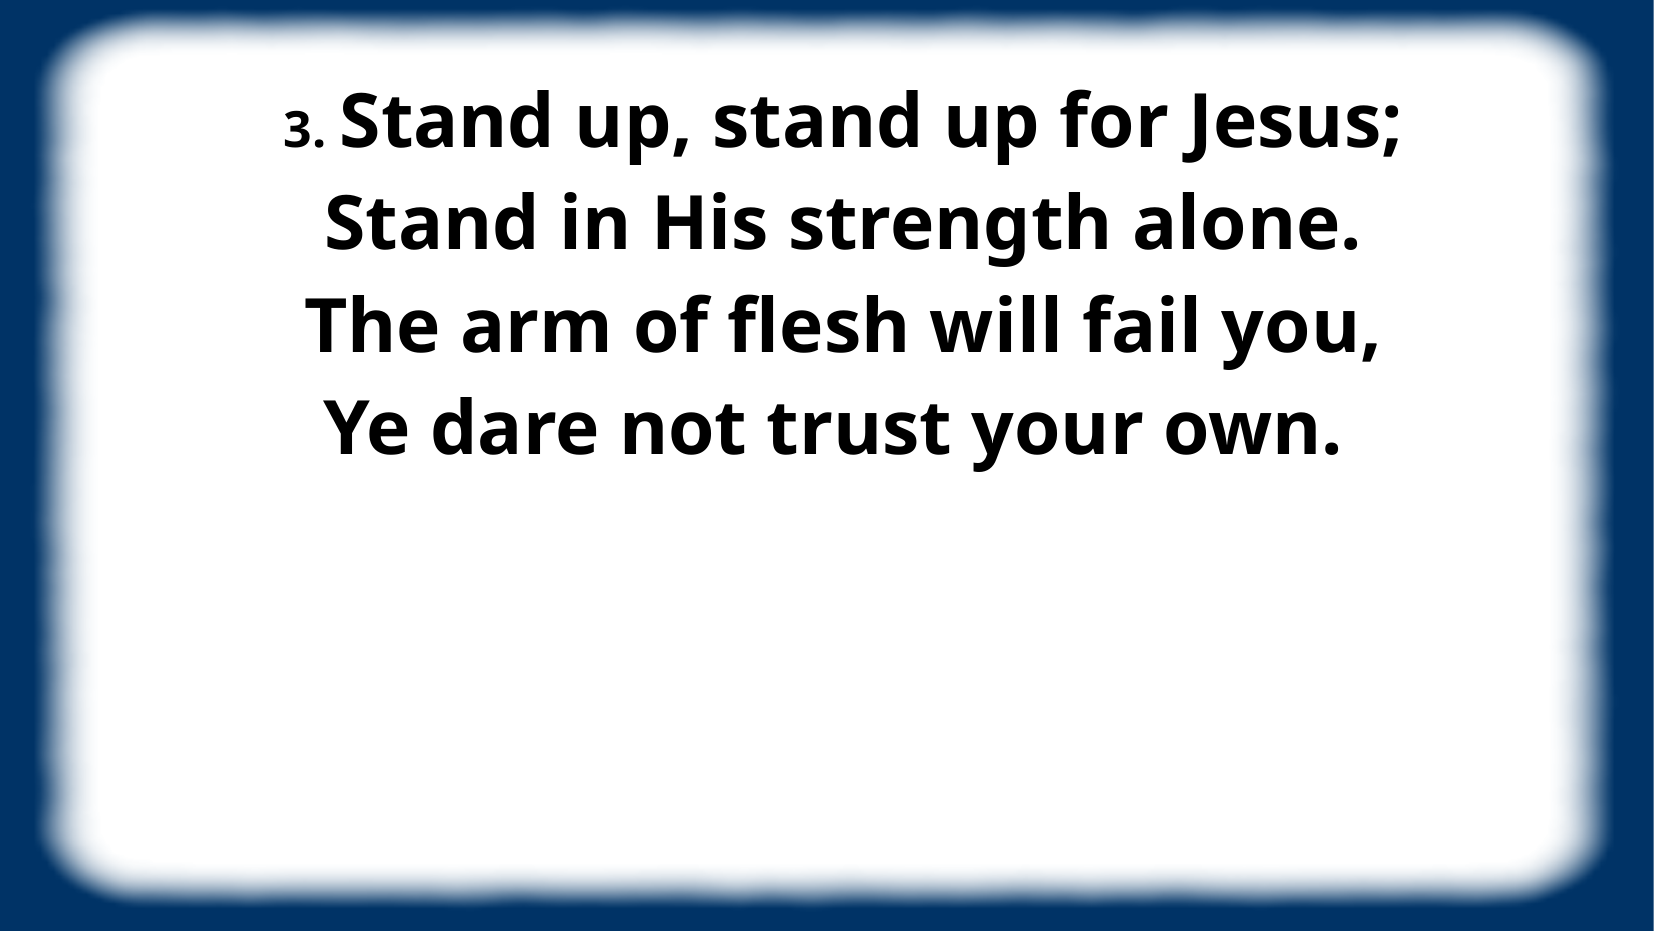

3. Stand up, stand up for Jesus;
Stand in His strength alone.
The arm of flesh will fail you,
Ye dare not trust your own.